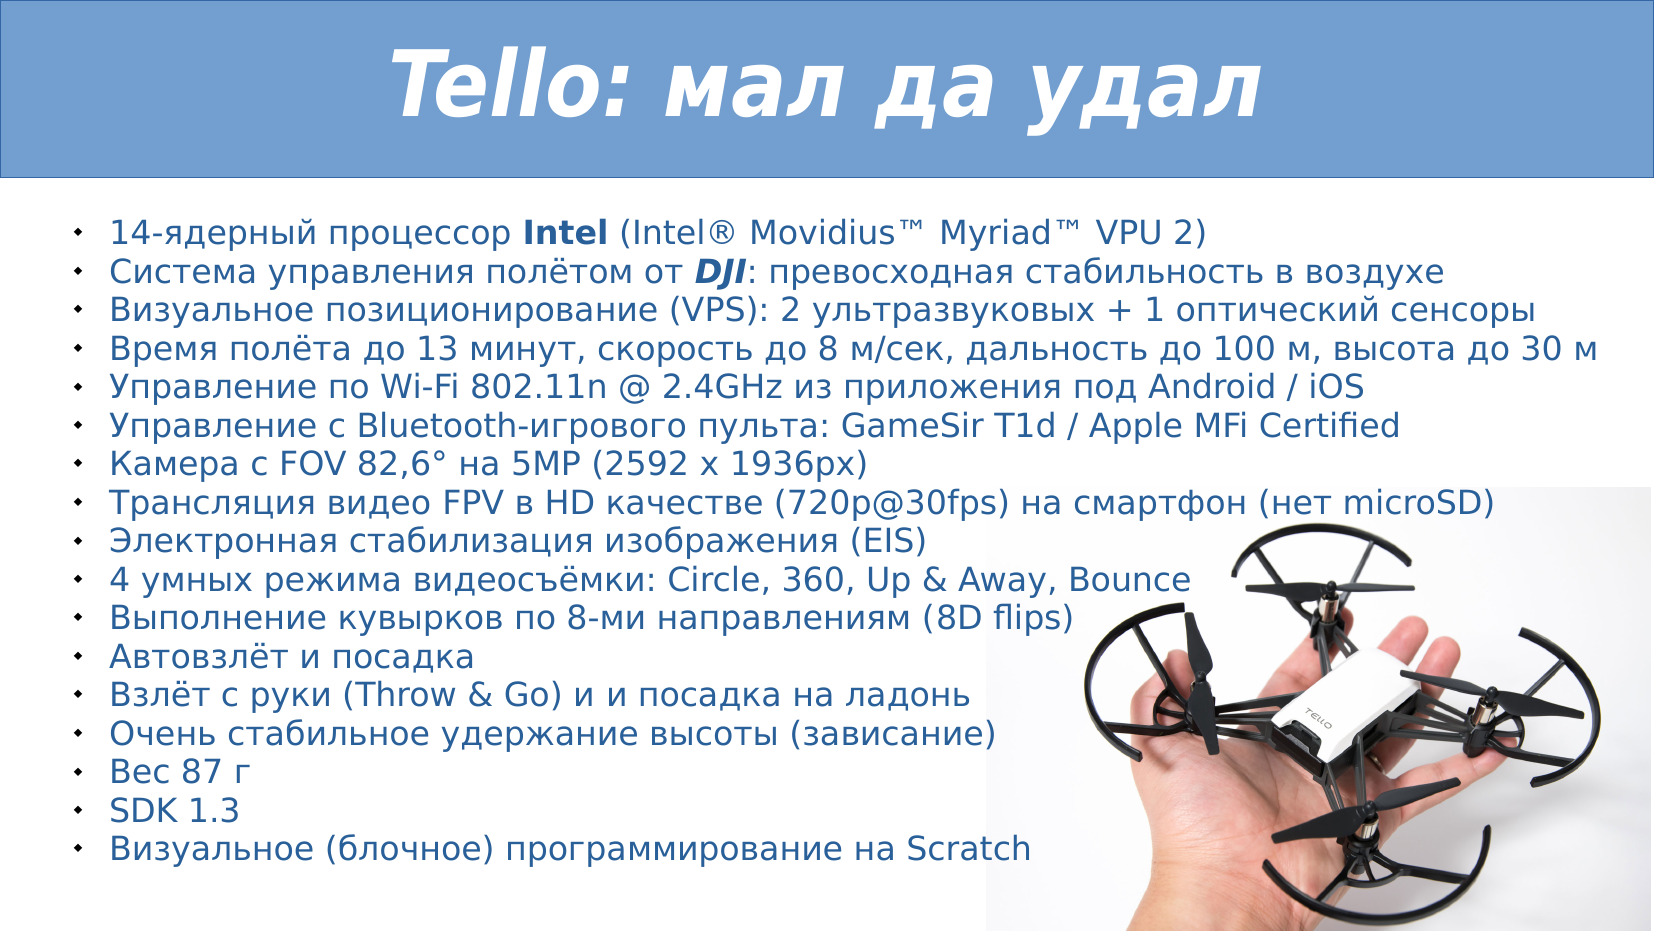

Tello: мал да удал
14-ядерный процессор Intel (Intel® Movidius™ Myriad™ VPU 2)
Система управления полётом от DJI: превосходная стабильность в воздухе
Визуальное позиционирование (VPS): 2 ультразвуковых + 1 оптический сенсоры
Время полёта до 13 минут, скорость до 8 м/сек, дальность до 100 м, высота до 30 м
Управление по Wi-Fi 802.11n @ 2.4GHz из приложения под Android / iOS
Управление c Bluetooth-игрового пульта: GameSir T1d / Apple MFi Certified
Камера с FOV 82,6° на 5MP (2592 x 1936px)
Трансляция видео FPV в HD качестве (720p@30fps) на смартфон (нет microSD)
Электронная стабилизация изображения (EIS)
4 умных режима видеосъёмки: Circle, 360, Up & Away, Bounce
Выполнение кувырков по 8-ми направлениям (8D flips)
Автовзлёт и посадка
Взлёт с руки (Throw & Go) и и посадка на ладонь
Очень стабильное удержание высоты (зависание)
Вес 87 г
SDK 1.3
Визуальное (блочное) программирование на Scratch